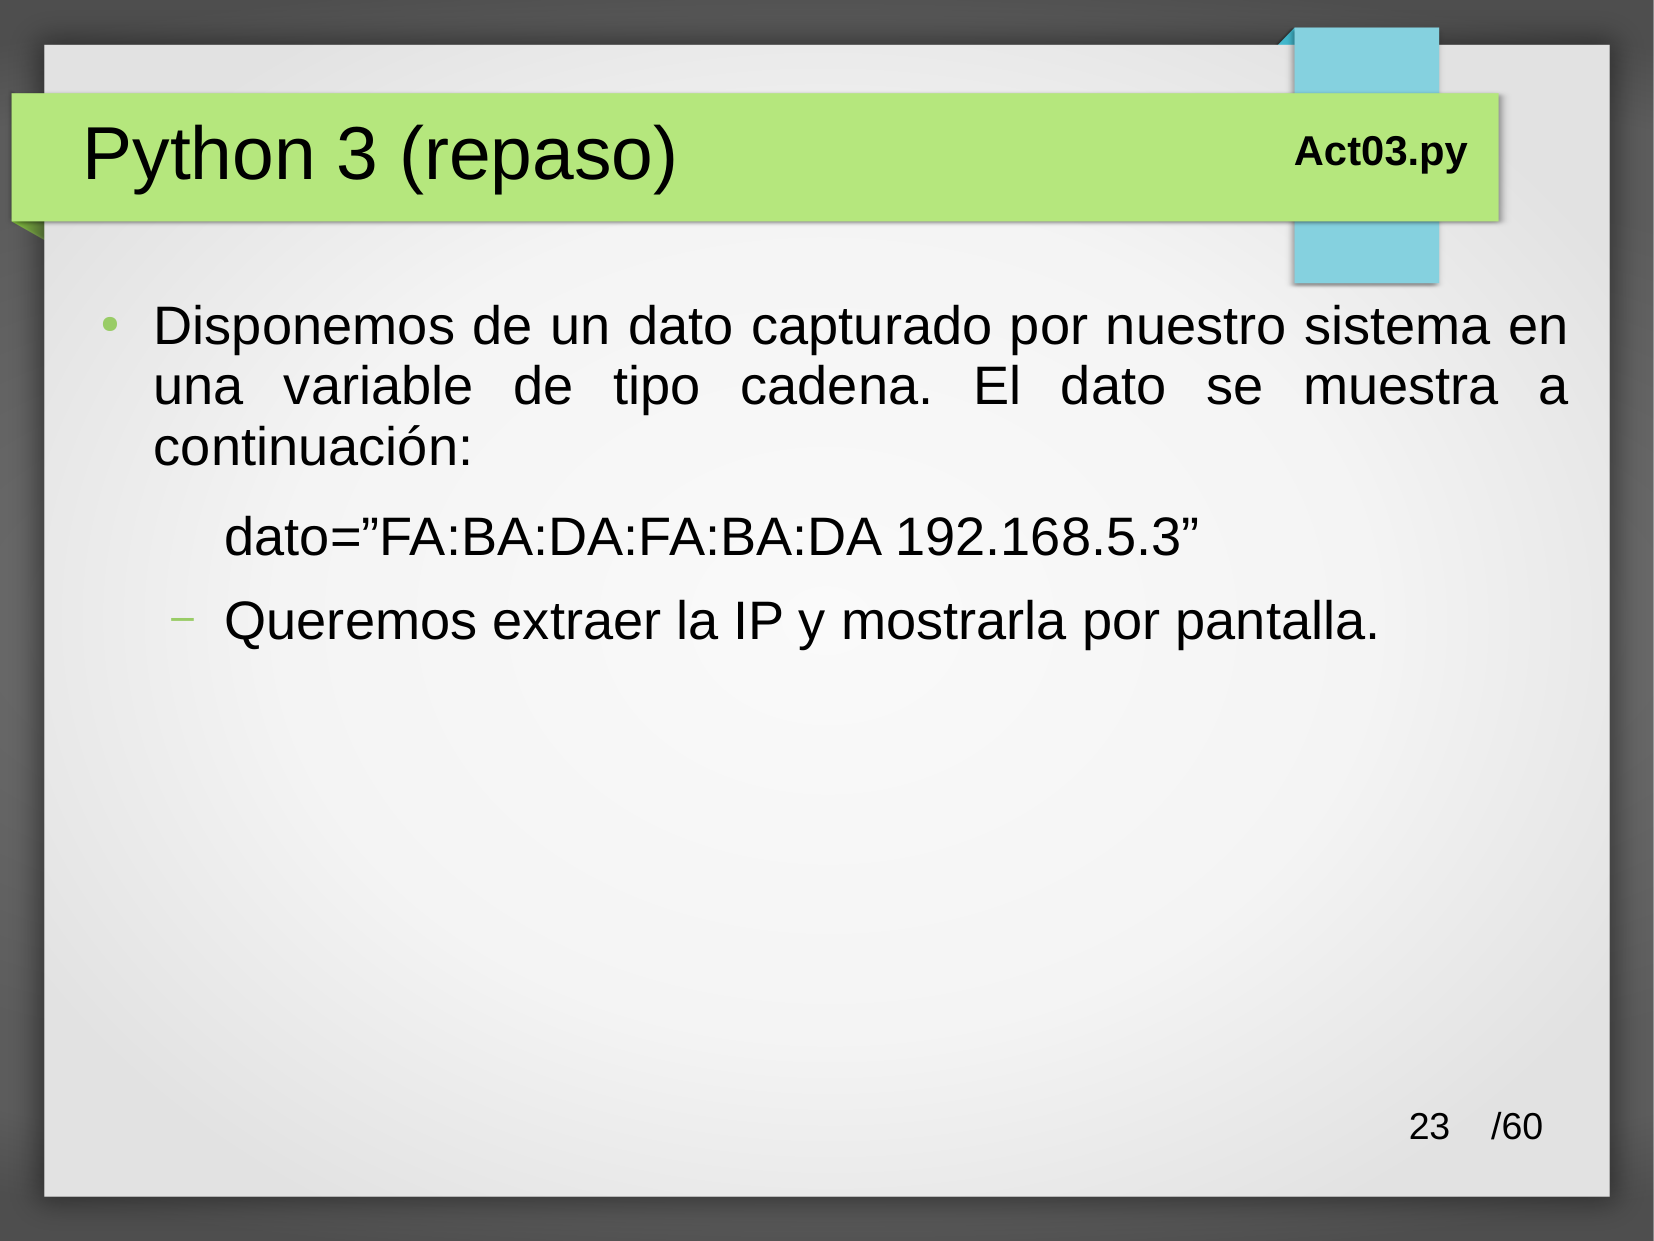

# Python 3 (repaso)
Act03.py
Disponemos de un dato capturado por nuestro sistema en una variable de tipo cadena. El dato se muestra a continuación:
dato=”FA:BA:DA:FA:BA:DA 192.168.5.3”
Queremos extraer la IP y mostrarla por pantalla.
/60